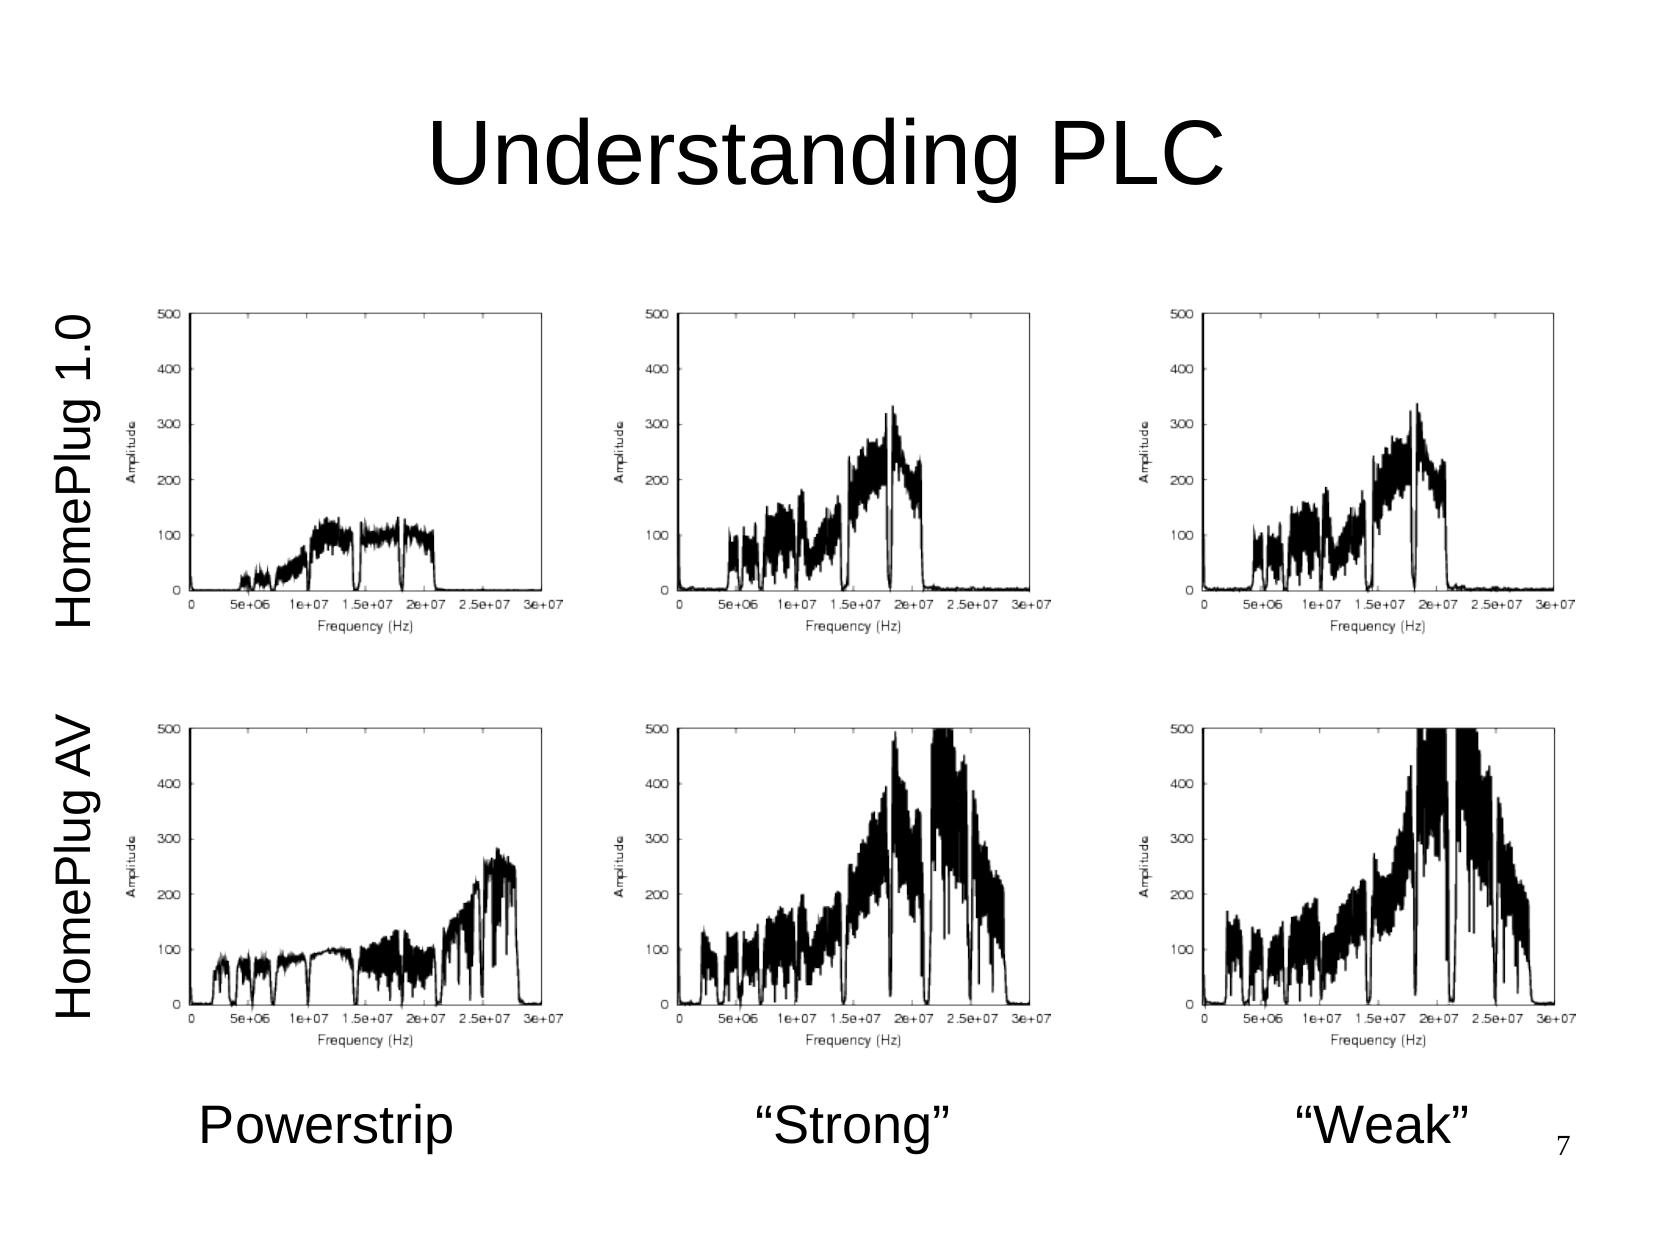

# Understanding PLC
HomePlug AV HomePlug 1.0
 Powerstrip “Strong” “Weak”
7